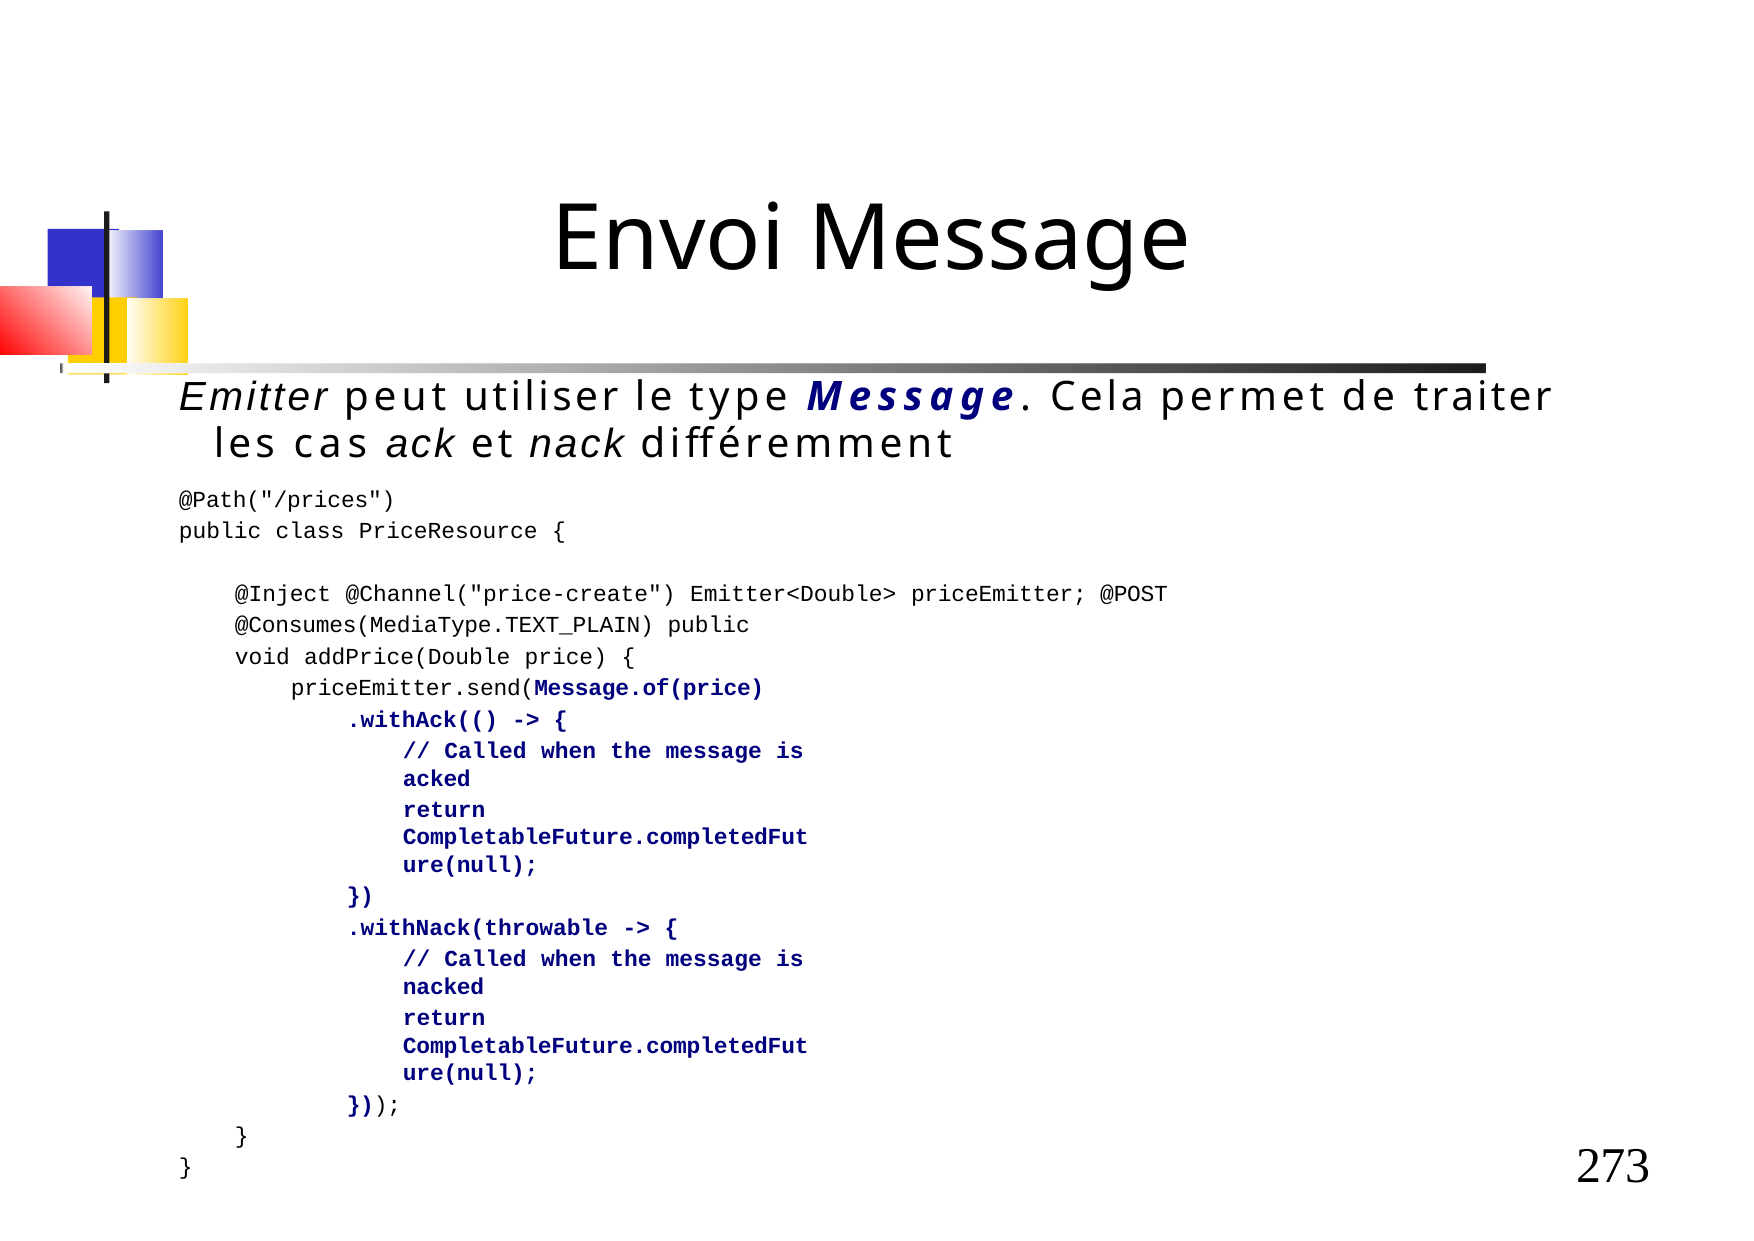

# Envoi Message
Emitter peut utiliser le type Message. Cela permet de traiter les cas ack et nack différemment
@Path("/prices")
public class PriceResource {
@Inject @Channel("price-create") Emitter<Double> priceEmitter; @POST
@Consumes(MediaType.TEXT_PLAIN) public void addPrice(Double price) {
priceEmitter.send(Message.of(price)
.withAck(() -> {
// Called when the message is acked
return CompletableFuture.completedFuture(null);
})
.withNack(throwable -> {
// Called when the message is nacked
return CompletableFuture.completedFuture(null);
}));
}
}
273